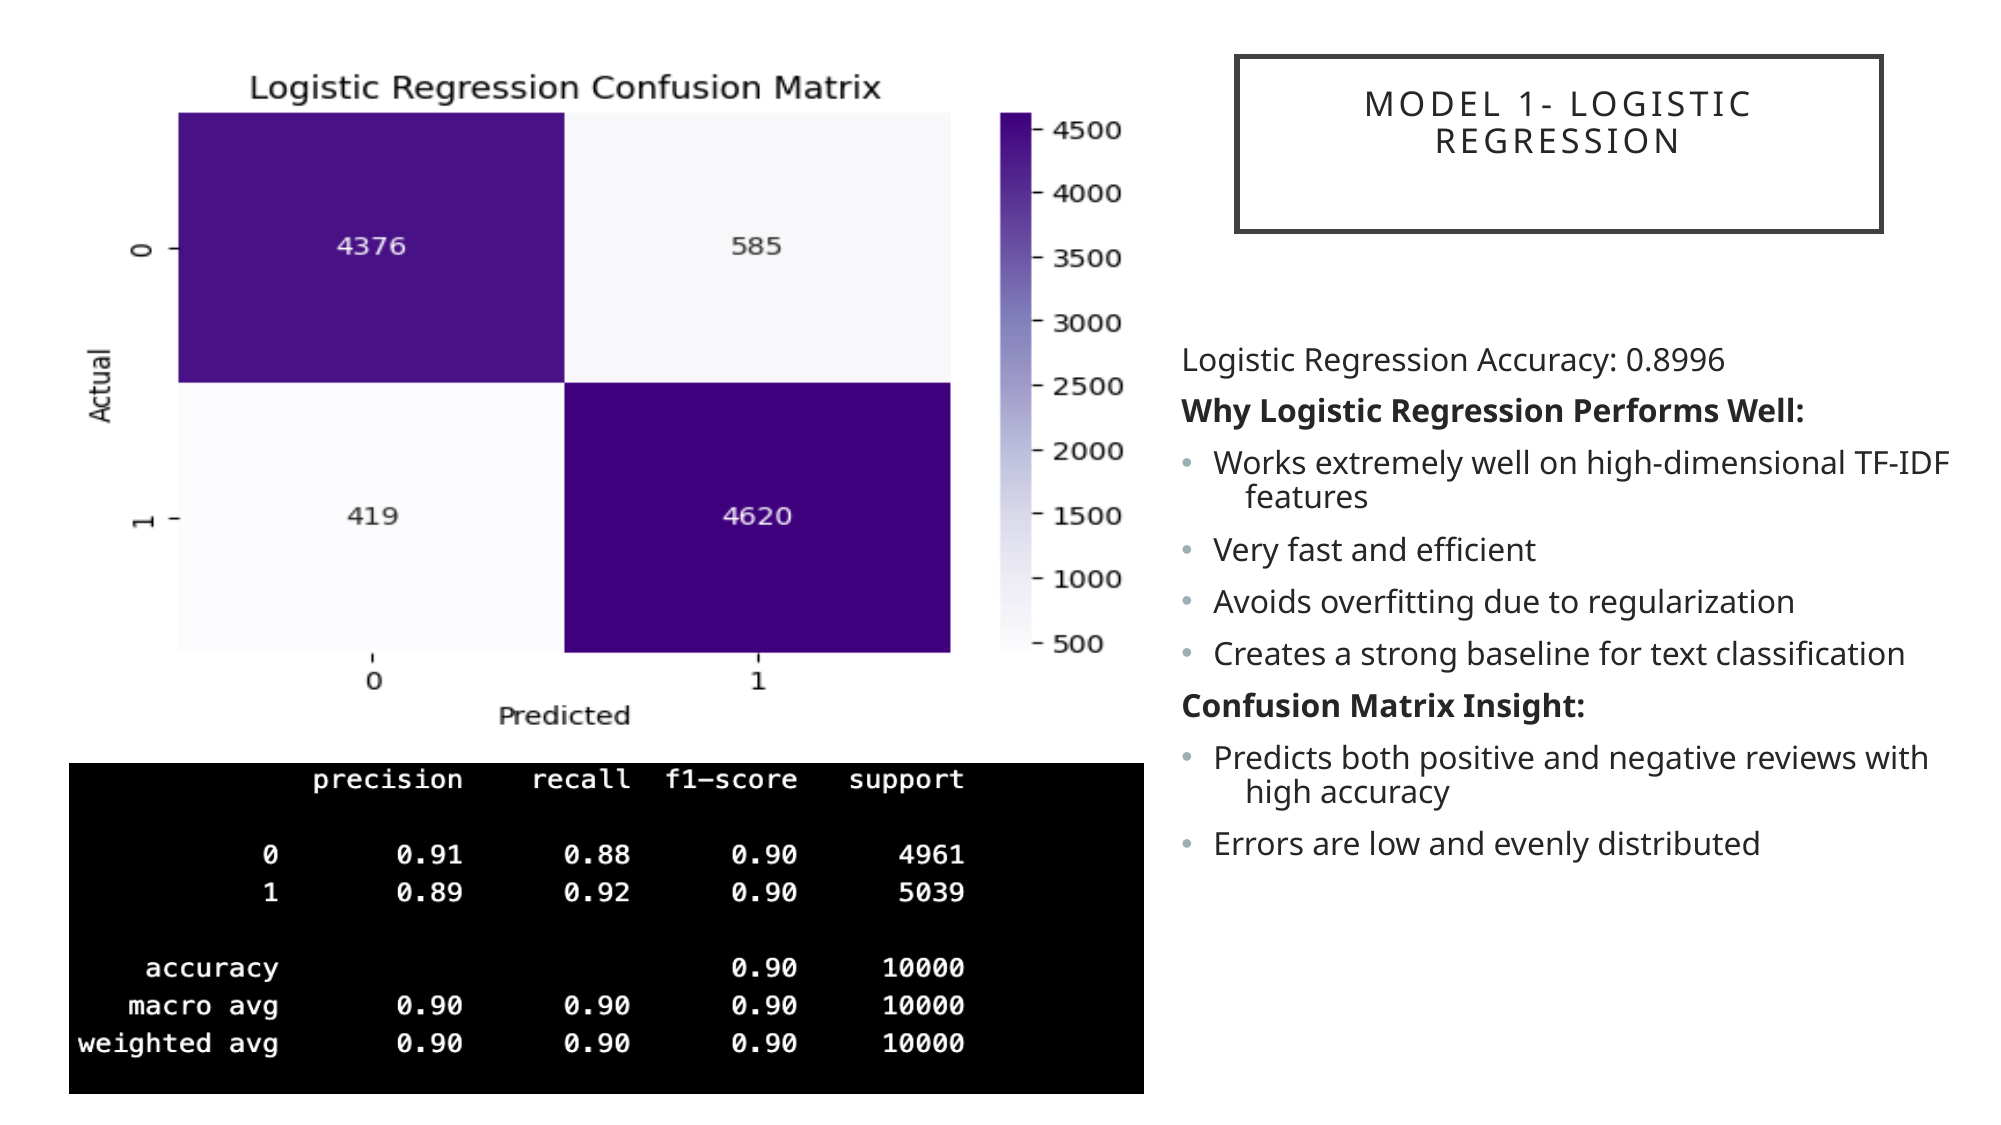

# MODEL 1- LOGISTIC REGRESSION
Logistic Regression Accuracy: 0.8996
Why Logistic Regression Performs Well:
Works extremely well on high-dimensional TF-IDF features
Very fast and efficient
Avoids overfitting due to regularization
Creates a strong baseline for text classification
Confusion Matrix Insight:
Predicts both positive and negative reviews with high accuracy
Errors are low and evenly distributed